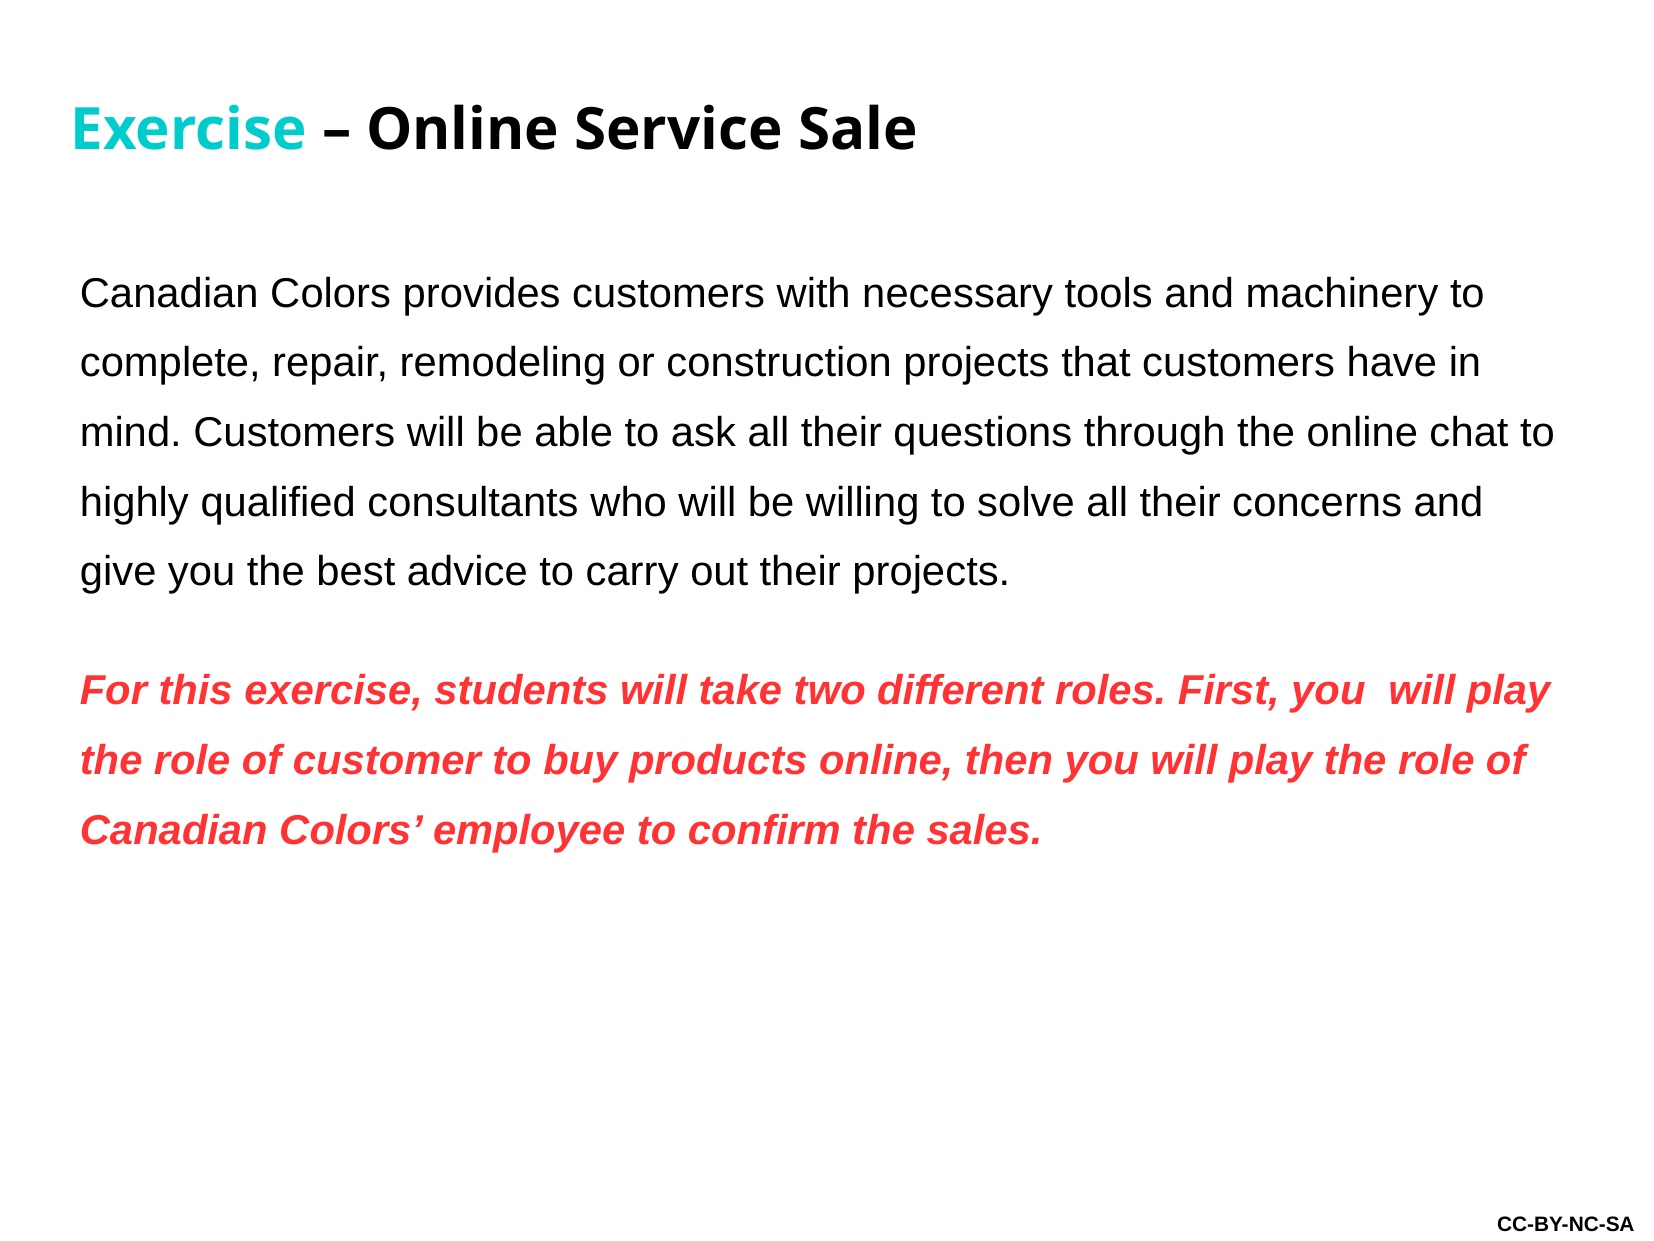

# Exercise – Online Service Sale
Canadian Colors provides customers with necessary tools and machinery to complete, repair, remodeling or construction projects that customers have in mind. Customers will be able to ask all their questions through the online chat to highly qualified consultants who will be willing to solve all their concerns and give you the best advice to carry out their projects.
For this exercise, students will take two different roles. First, you will play the role of customer to buy products online, then you will play the role of Canadian Colors’ employee to confirm the sales.
CC-BY-NC-SA